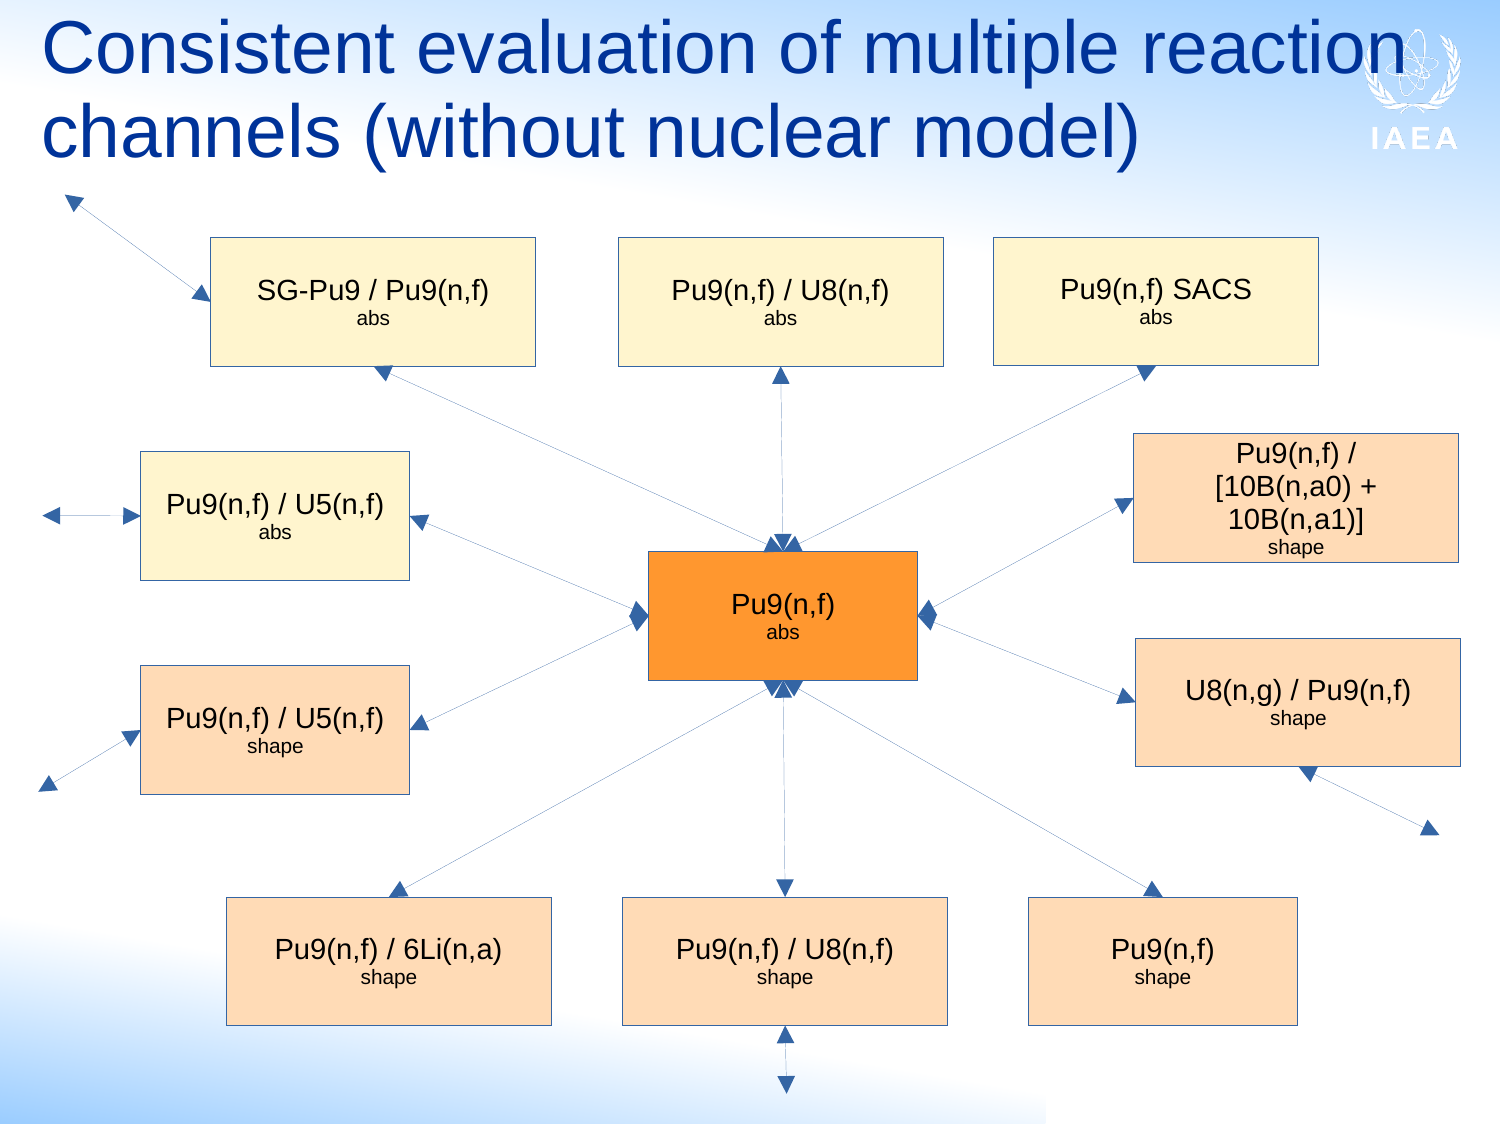

# Consistent evaluation of multiple reaction channels (without nuclear model)
Pu9(n,f) SACS
abs
SG-Pu9 / Pu9(n,f)
abs
Pu9(n,f) / U8(n,f)
abs
Pu9(n,f) /
[10B(n,a0) + 10B(n,a1)]
shape
Pu9(n,f) / U5(n,f)
abs
Pu9(n,f)
abs
U8(n,g) / Pu9(n,f)
shape
Pu9(n,f) / U5(n,f)
shape
Pu9(n,f) / 6Li(n,a)
shape
Pu9(n,f) / U8(n,f)
shape
Pu9(n,f)
shape